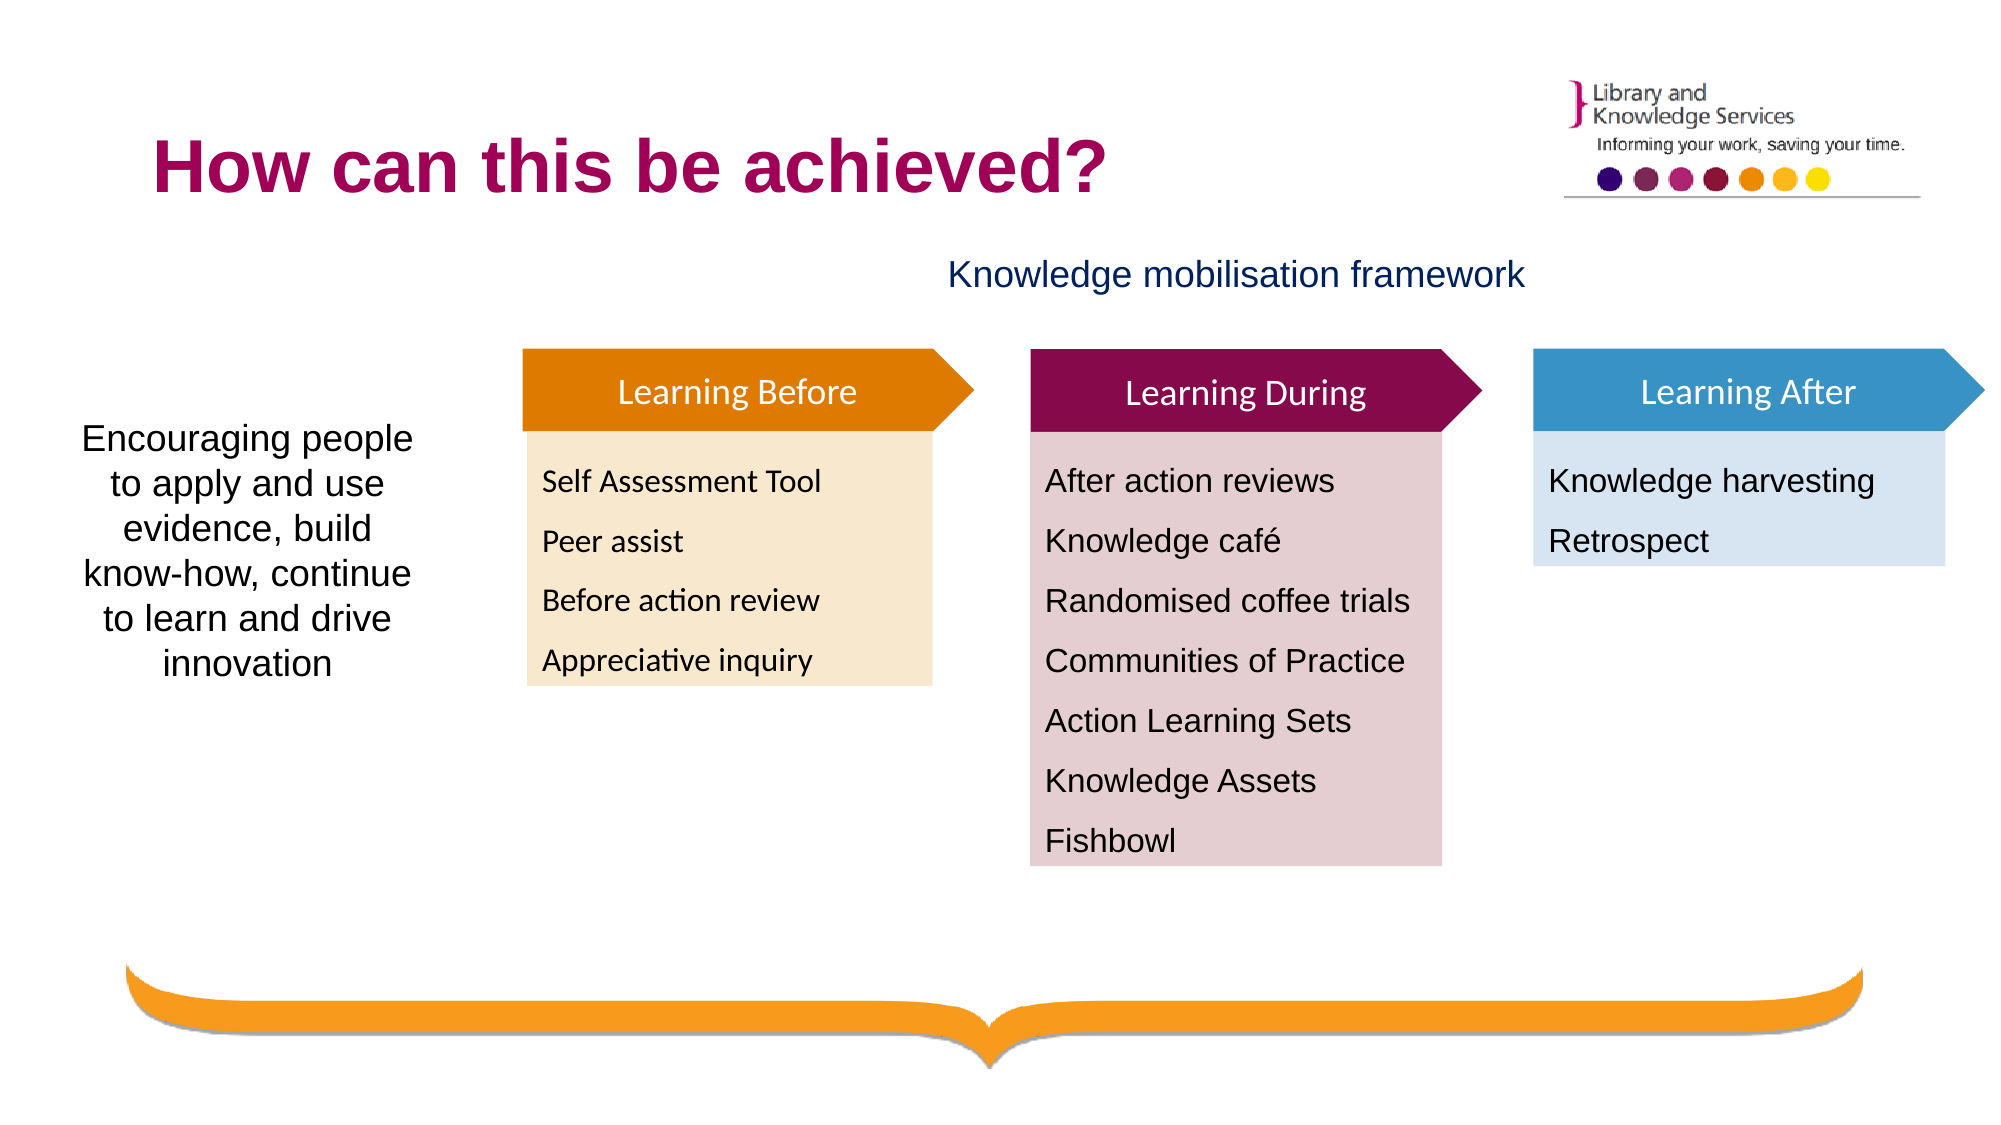

# How can this be achieved?
Knowledge mobilisation framework
Learning Before
Learning After
Learning During
Encouraging people to apply and use evidence, build know-how, continue to learn and drive innovation
Self Assessment Tool
Peer assist
Before action review
Appreciative inquiry
Knowledge harvesting
Retrospect
After action reviews
Knowledge café
Randomised coffee trials
Communities of Practice
Action Learning Sets
Knowledge Assets
Fishbowl